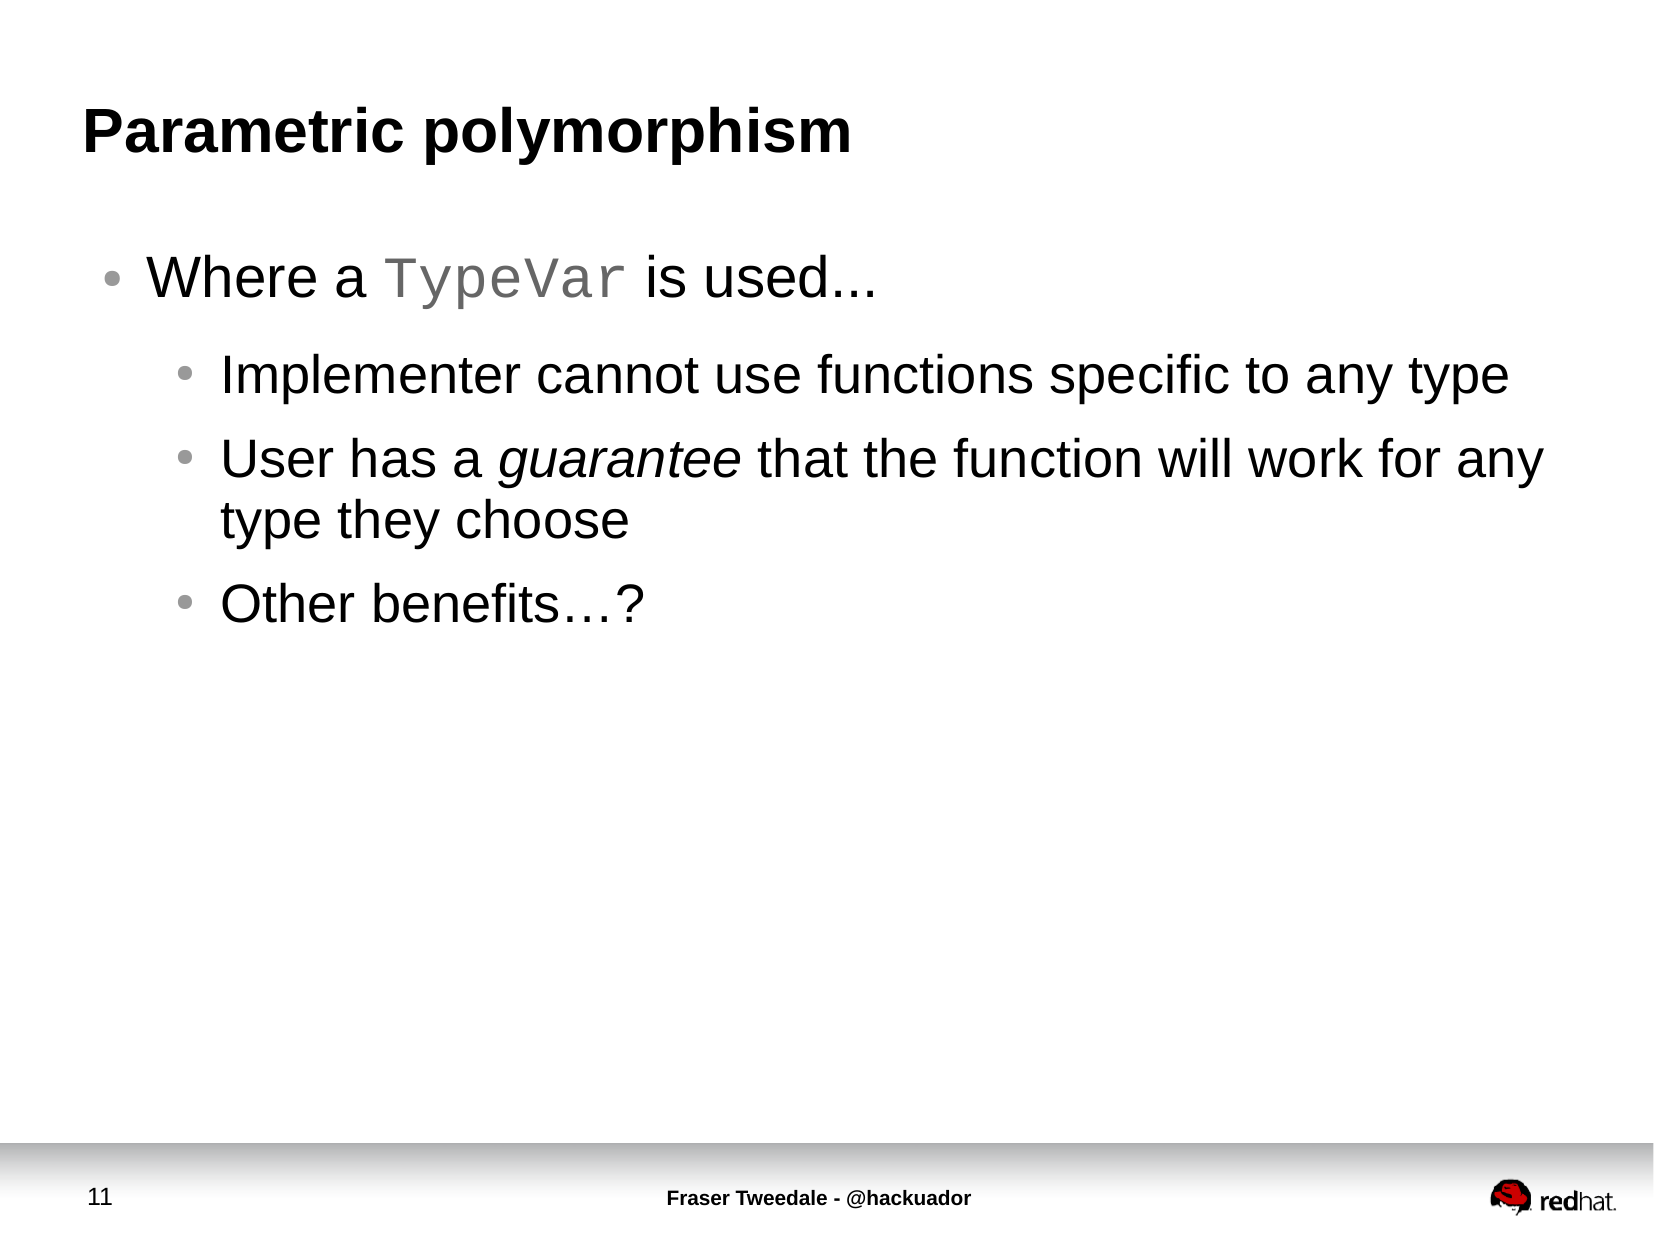

# Parametric polymorphism
Where a TypeVar is used...
Implementer cannot use functions specific to any type
User has a guarantee that the function will work for any type they choose
Other benefits…?